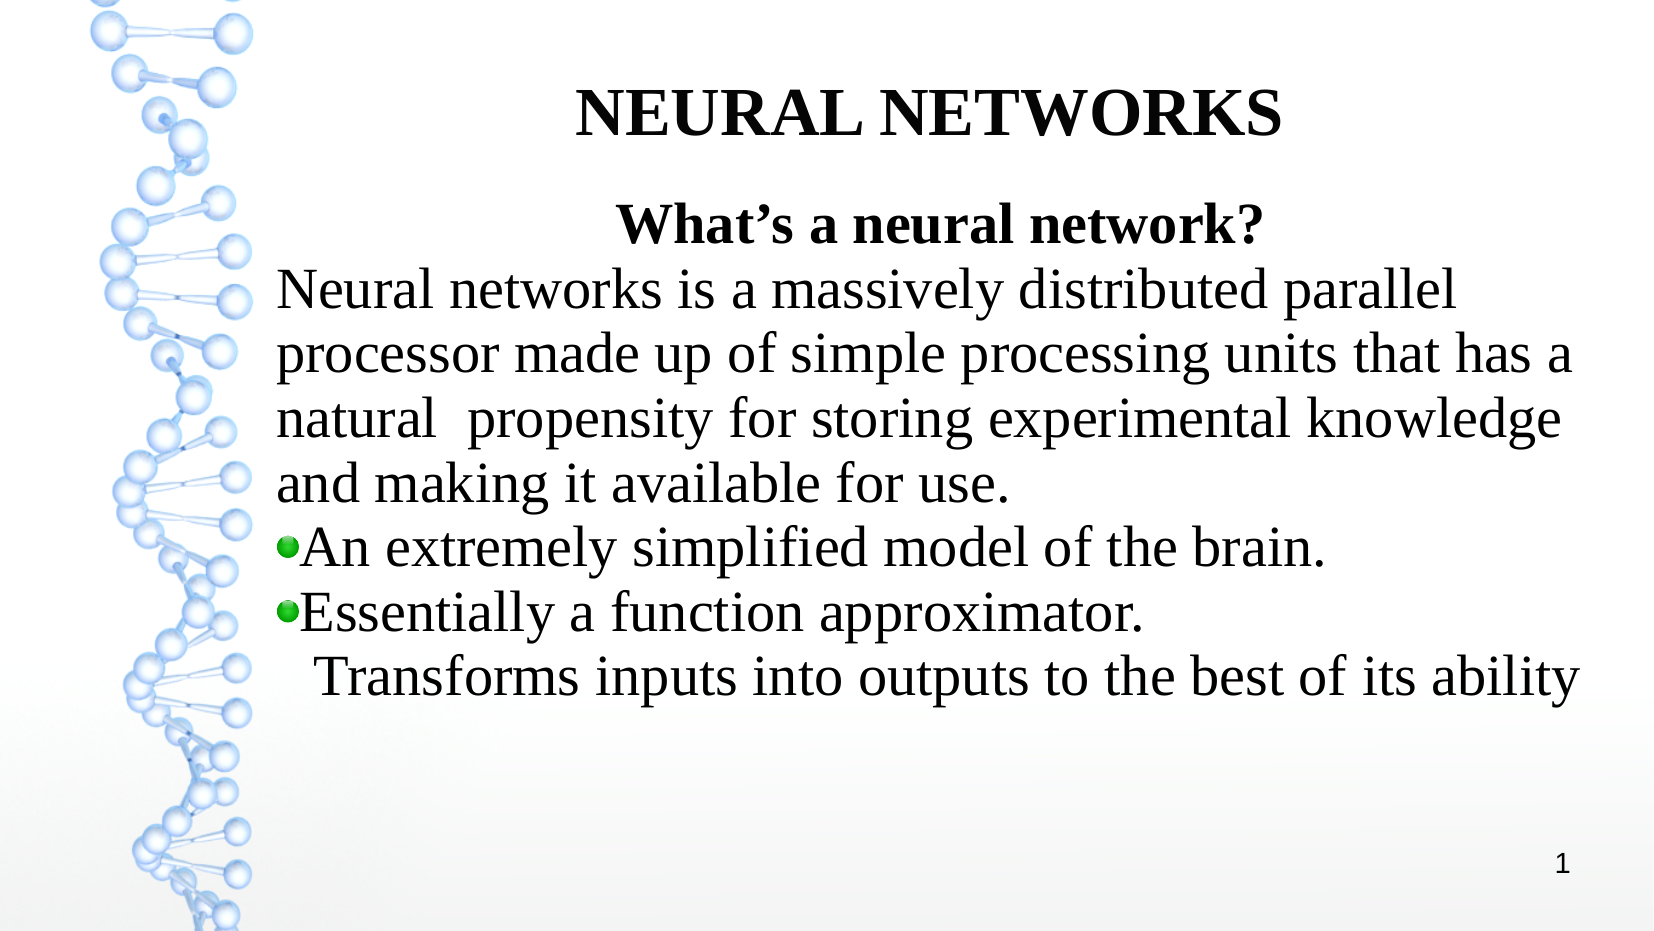

# NEURAL NETWORKS
What’s a neural network?
Neural networks is a massively distributed parallel processor made up of simple processing units that has a natural propensity for storing experimental knowledge and making it available for use.
An extremely simplified model of the brain.
Essentially a function approximator.
 Transforms inputs into outputs to the best of its ability
1